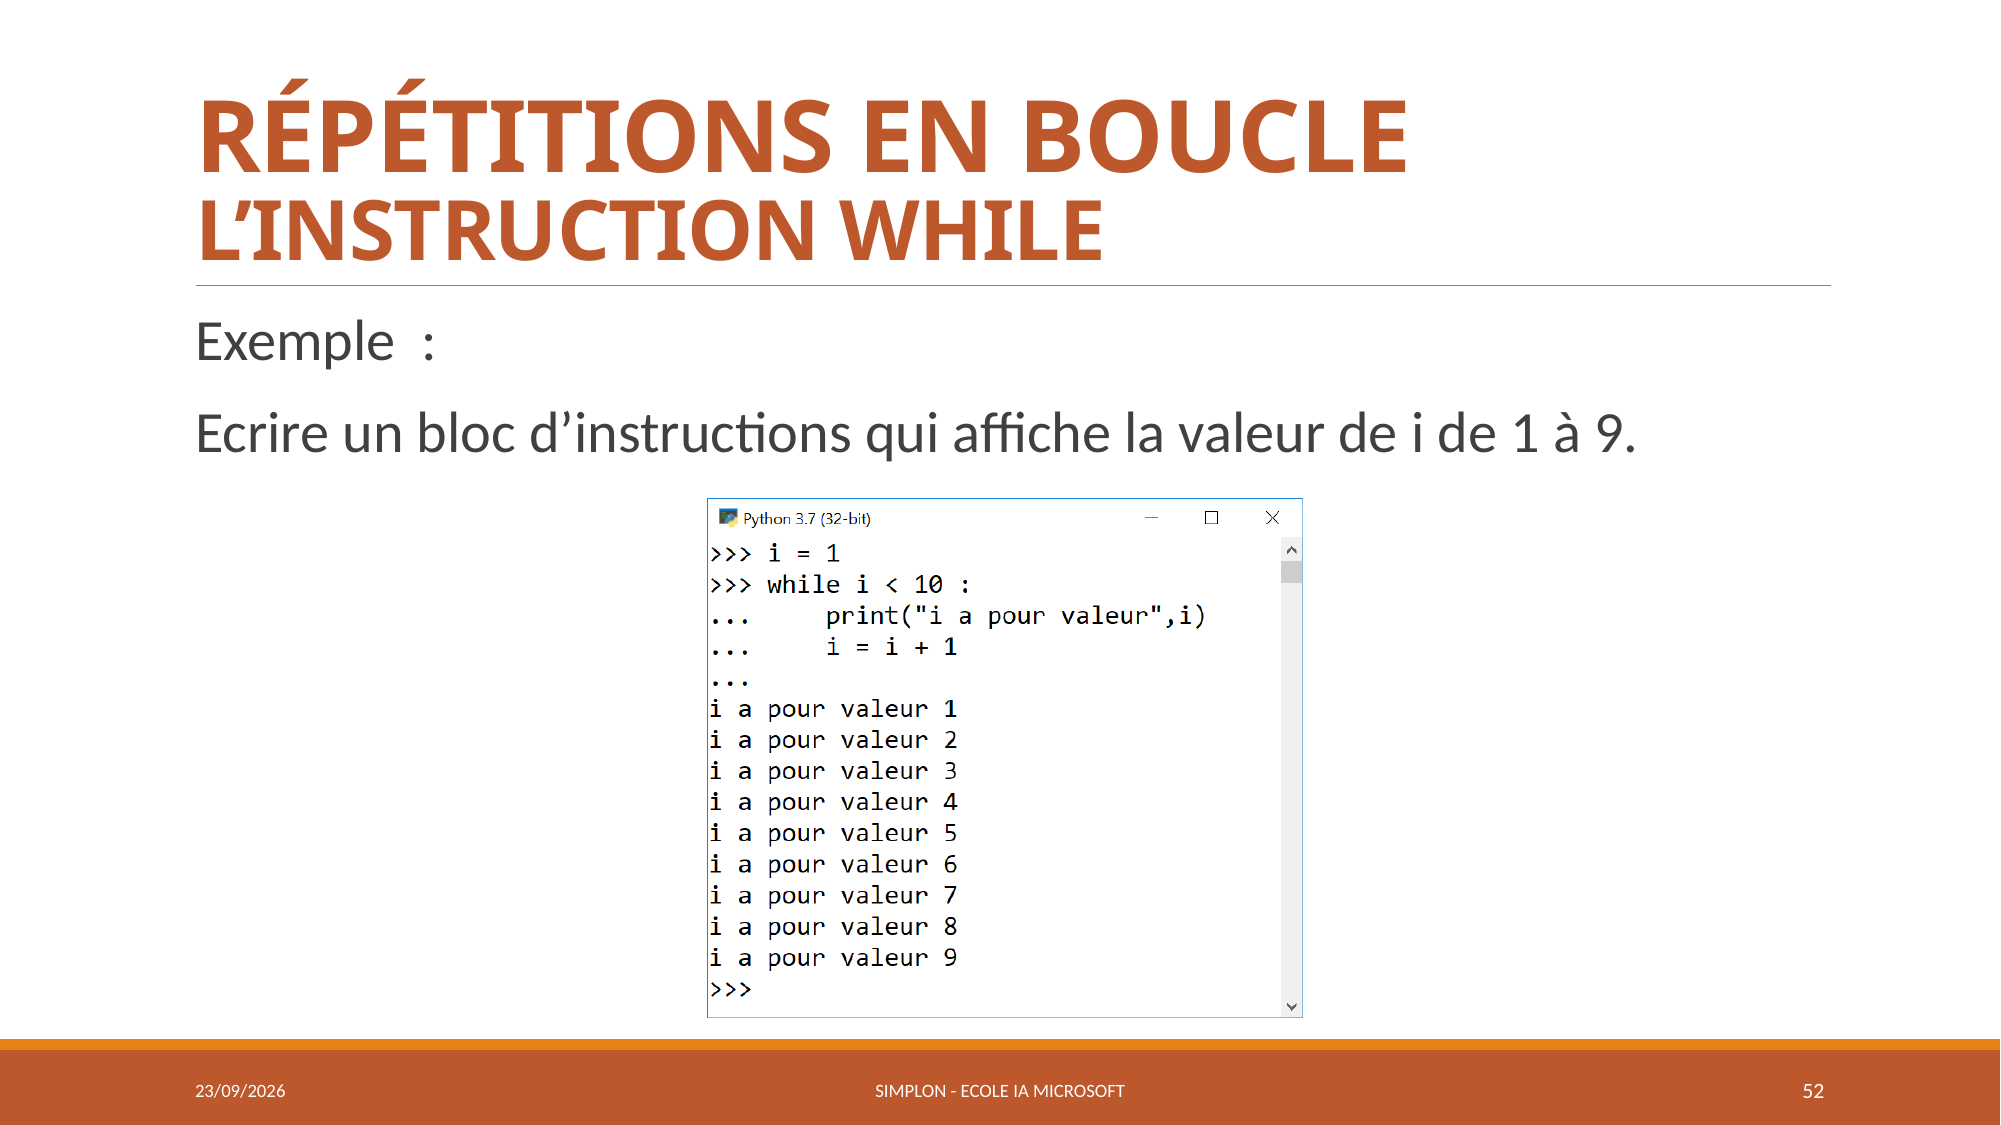

# RÉPÉTITIONS EN BOUCLE L’INSTRUCTION WHILE
Exemple :
Ecrire un bloc d’instructions qui affiche la valeur de i de 1 à 9.
Simplon - Ecole IA Microsoft